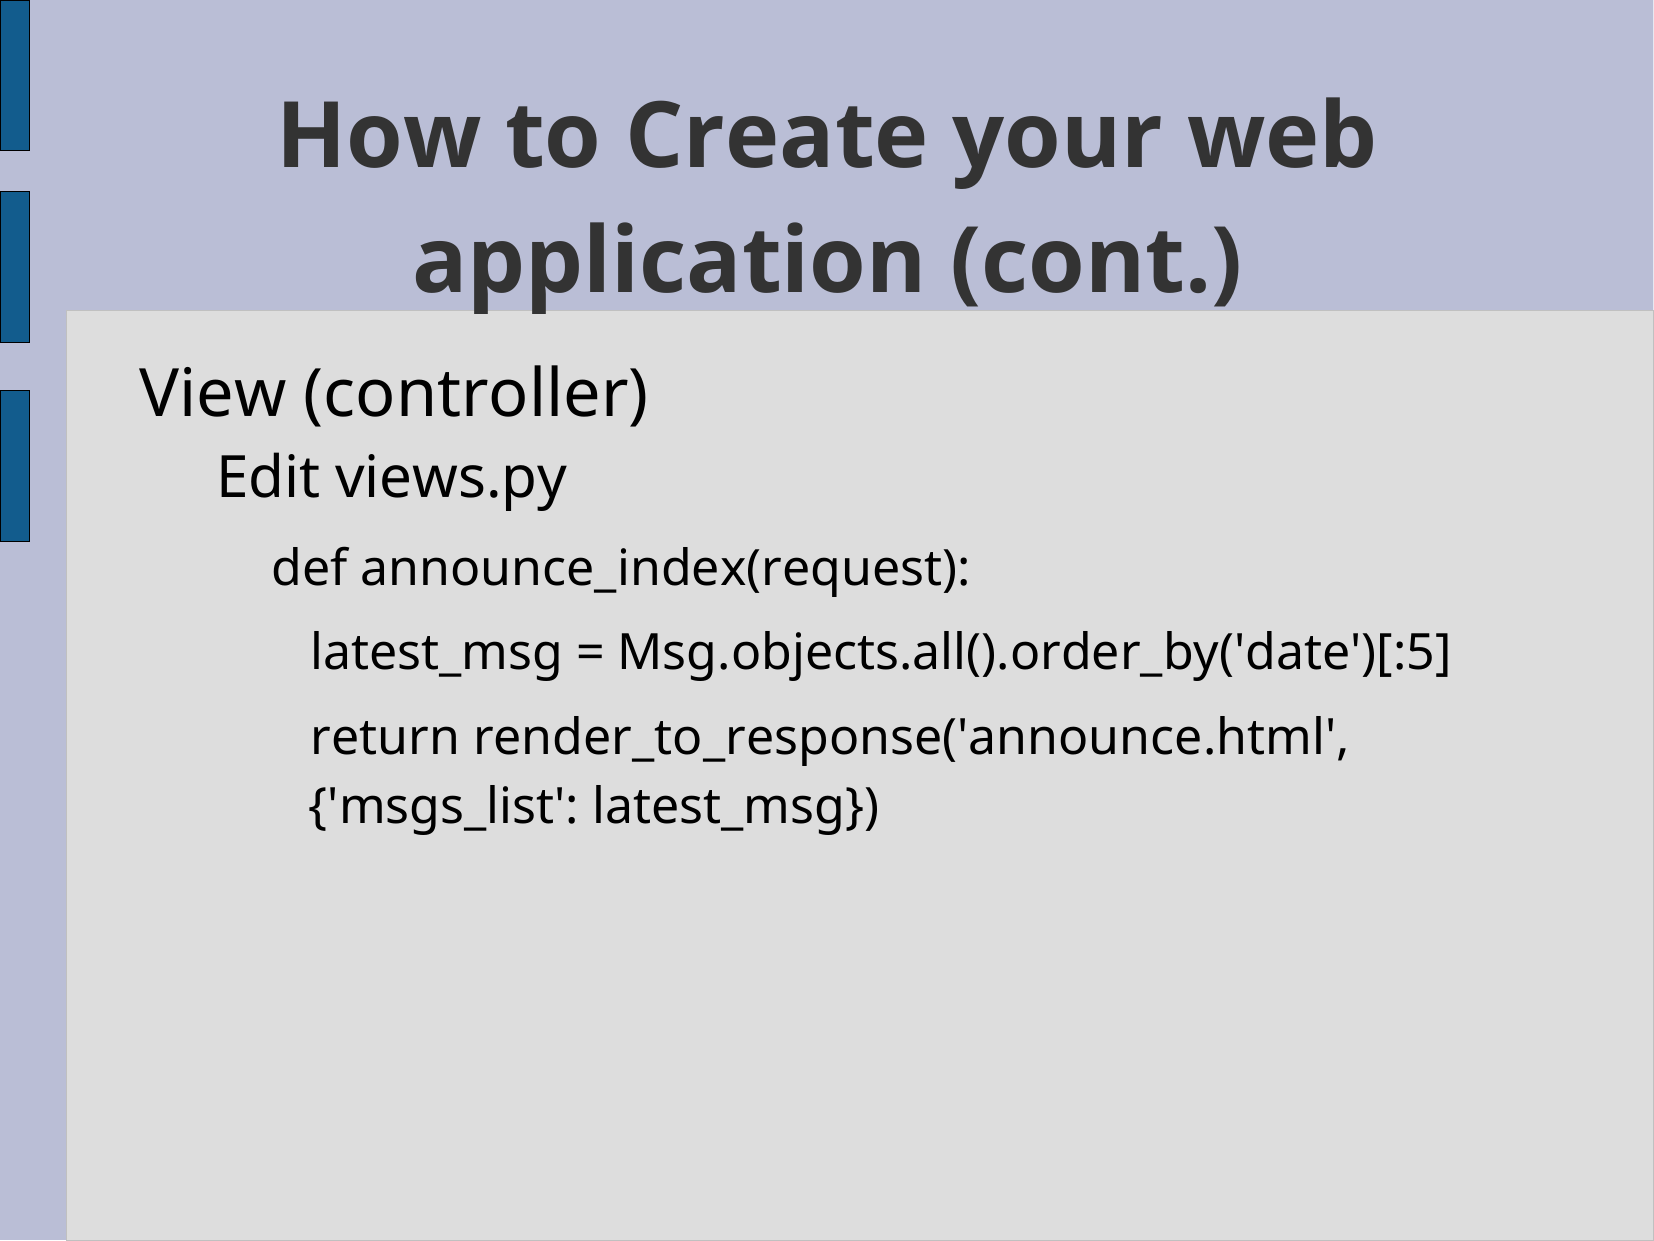

# How to Create your web application (cont.)
View (controller)
Edit views.py
def announce_index(request):
 latest_msg = Msg.objects.all().order_by('date')[:5]
 return render_to_response('announce.html', {'msgs_list': latest_msg})